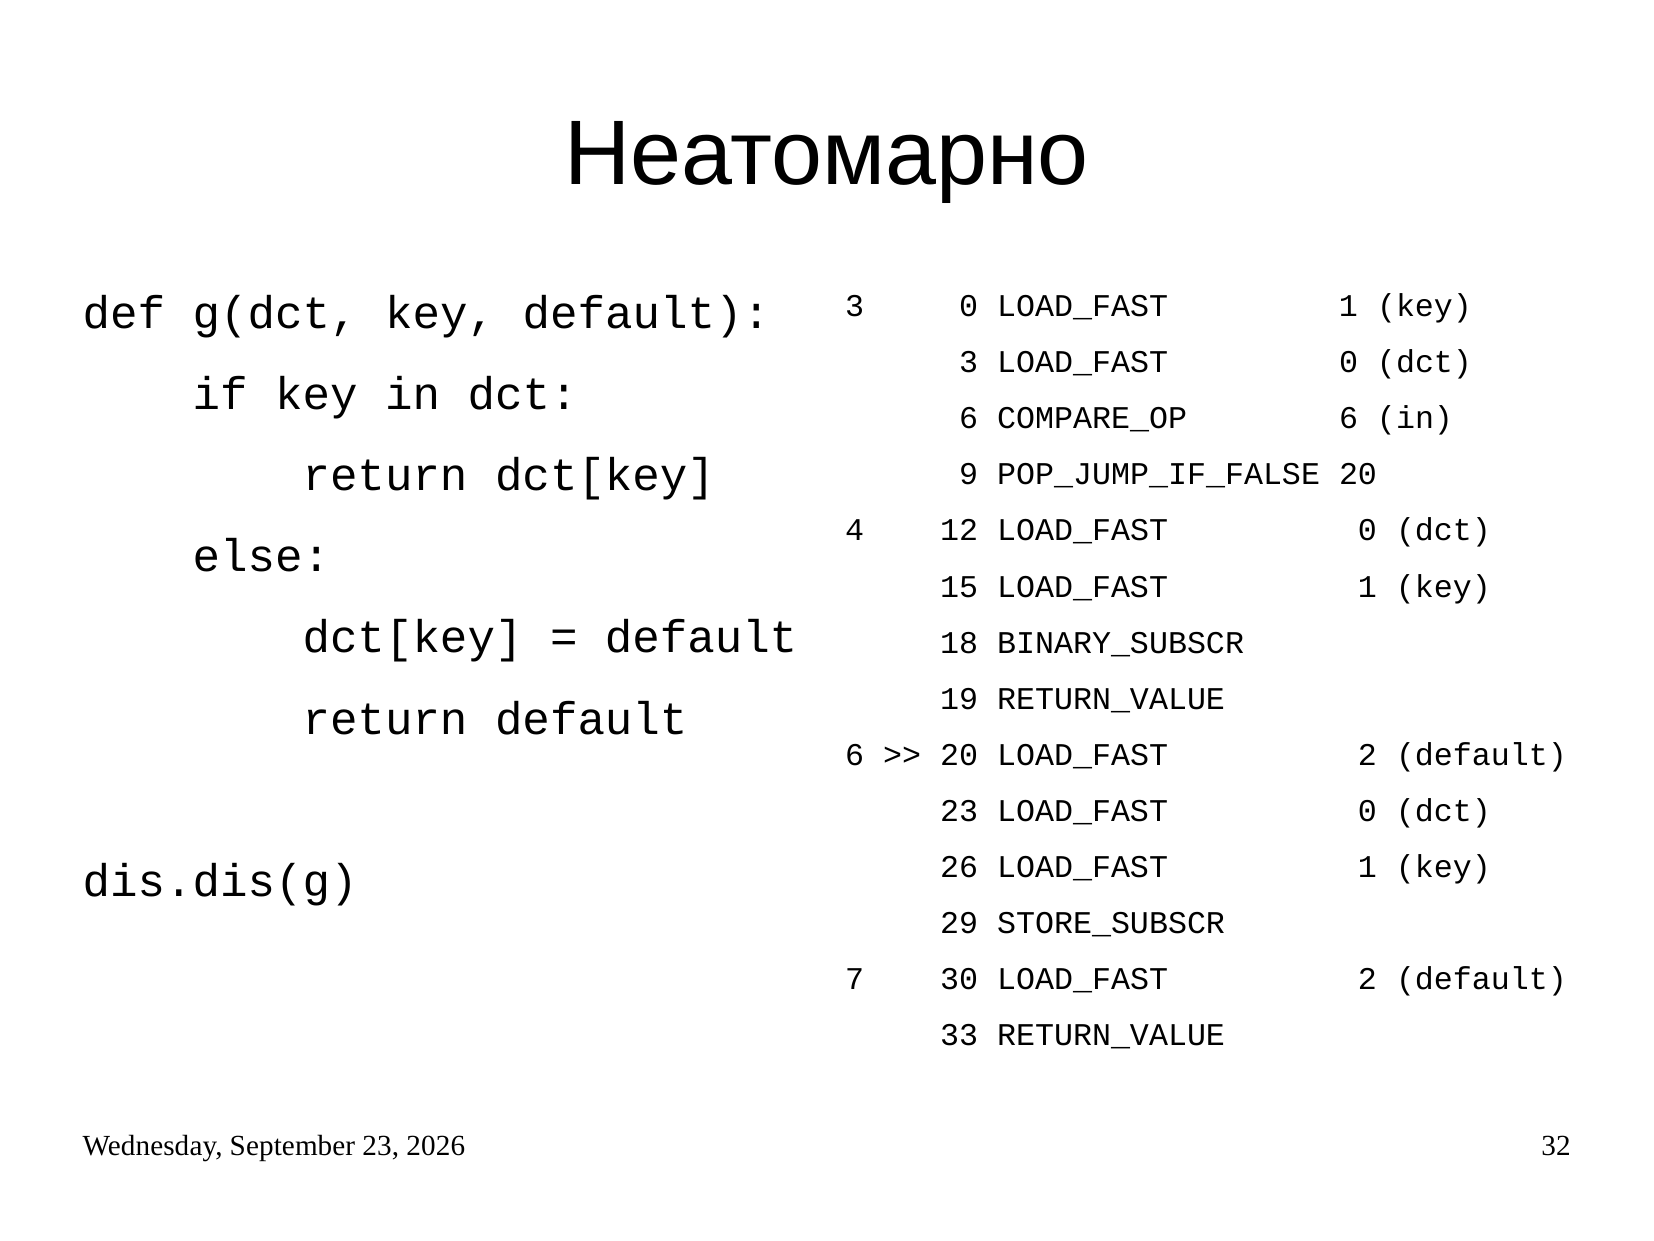

# Неатомарно
def g(dct, key, default):
 if key in dct:
 return dct[key]
 else:
 dct[key] = default
 return default
dis.dis(g)
3 0 LOAD_FAST 1 (key)
 3 LOAD_FAST 0 (dct)
 6 COMPARE_OP 6 (in)
 9 POP_JUMP_IF_FALSE 20
4 12 LOAD_FAST 0 (dct)
 15 LOAD_FAST 1 (key)
 18 BINARY_SUBSCR
 19 RETURN_VALUE
6 >> 20 LOAD_FAST 2 (default)
 23 LOAD_FAST 0 (dct)
 26 LOAD_FAST 1 (key)
 29 STORE_SUBSCR
7 30 LOAD_FAST 2 (default)
 33 RETURN_VALUE
32